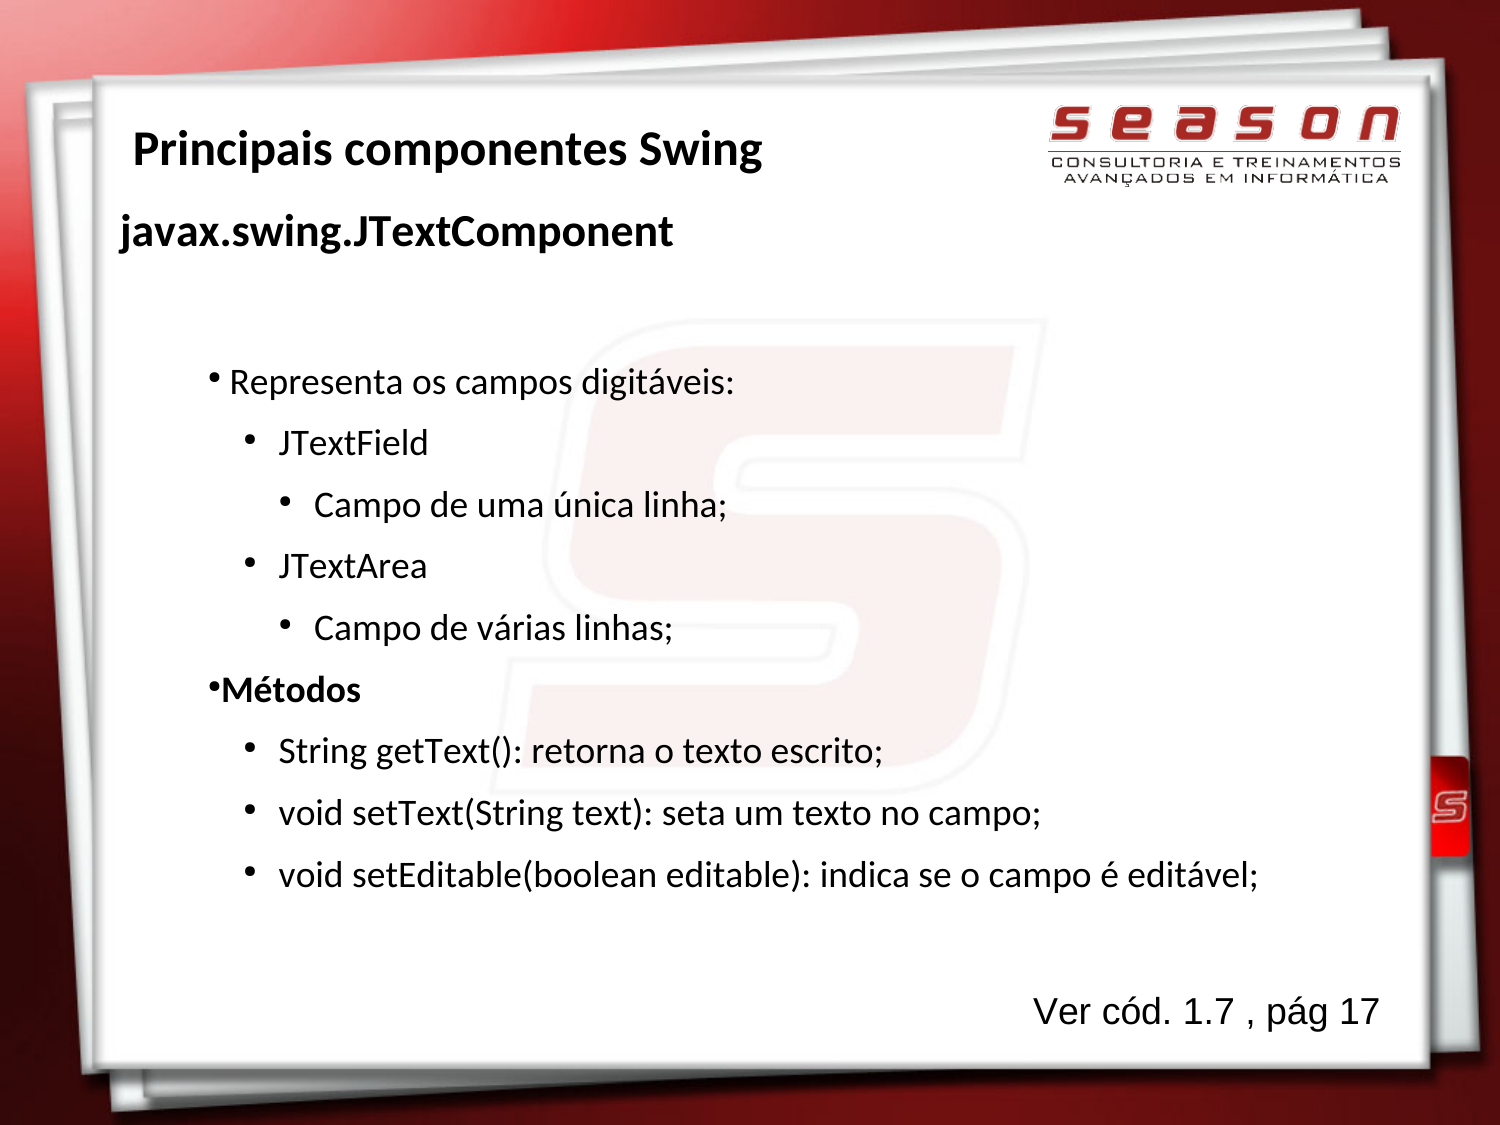

# Principais componentes Swing
javax.swing.JTextComponent
 Representa os campos digitáveis:
JTextField
Campo de uma única linha;
JTextArea
Campo de várias linhas;
Métodos
String getText(): retorna o texto escrito;
void setText(String text): seta um texto no campo;
void setEditable(boolean editable): indica se o campo é editável;
Ver cód. 1.7 , pág 17